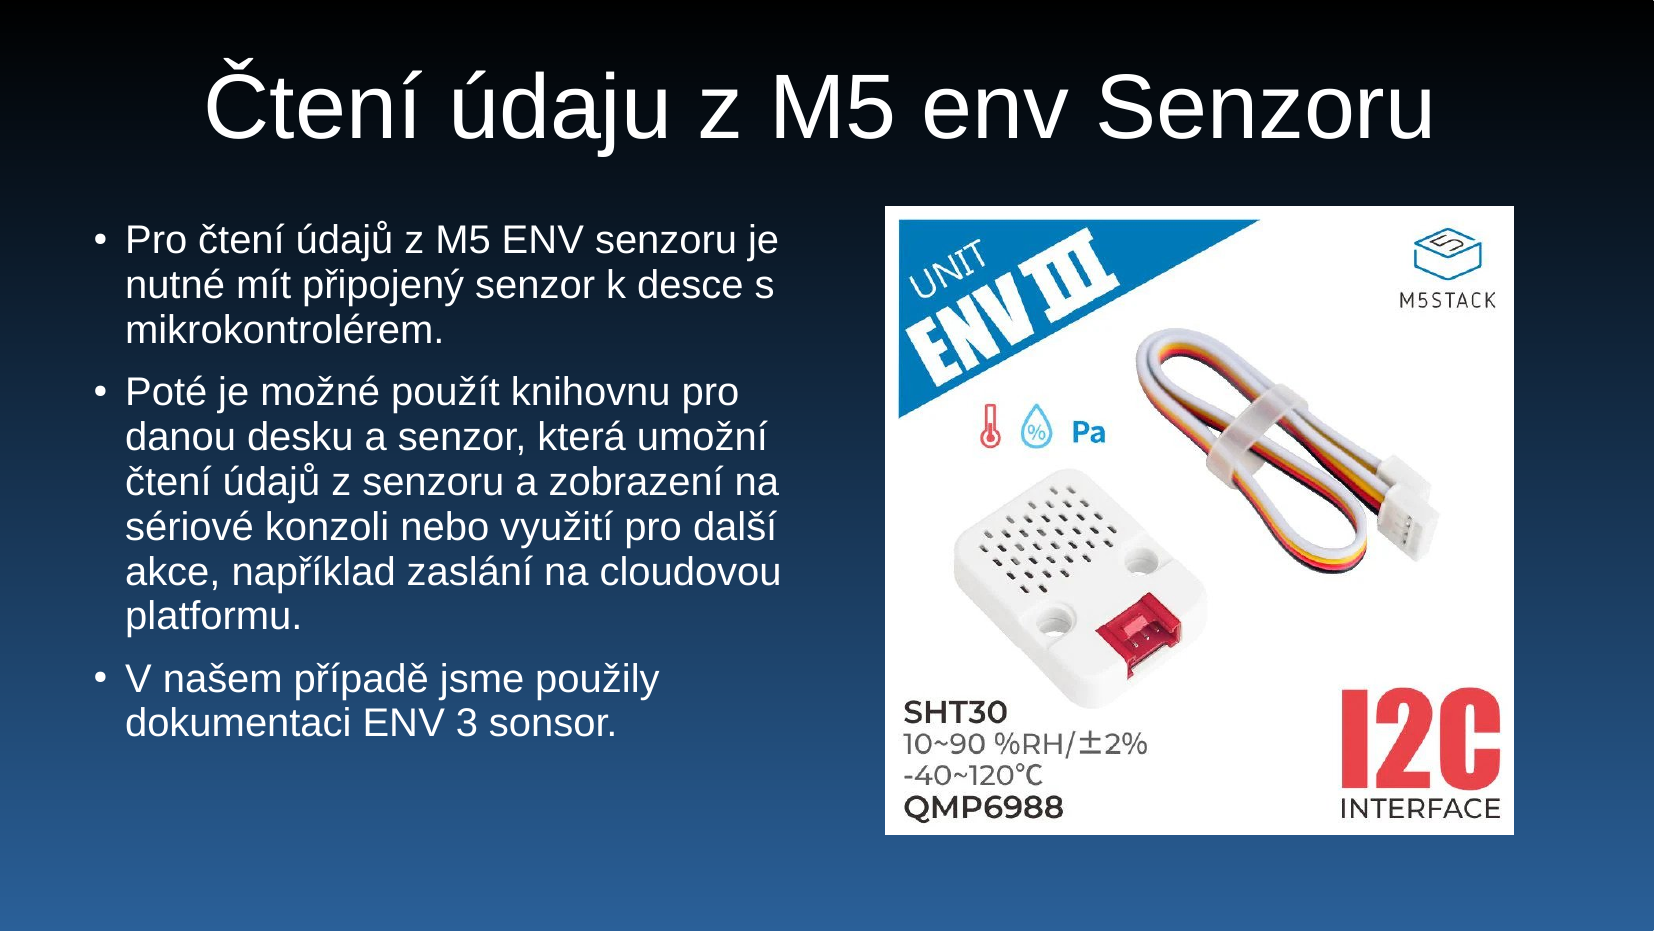

# Čtení údaju z M5 env Senzoru
Pro čtení údajů z M5 ENV senzoru je nutné mít připojený senzor k desce s mikrokontrolérem.
Poté je možné použít knihovnu pro danou desku a senzor, která umožní čtení údajů z senzoru a zobrazení na sériové konzoli nebo využití pro další akce, například zaslání na cloudovou platformu.
V našem případě jsme použily dokumentaci ENV 3 sonsor.